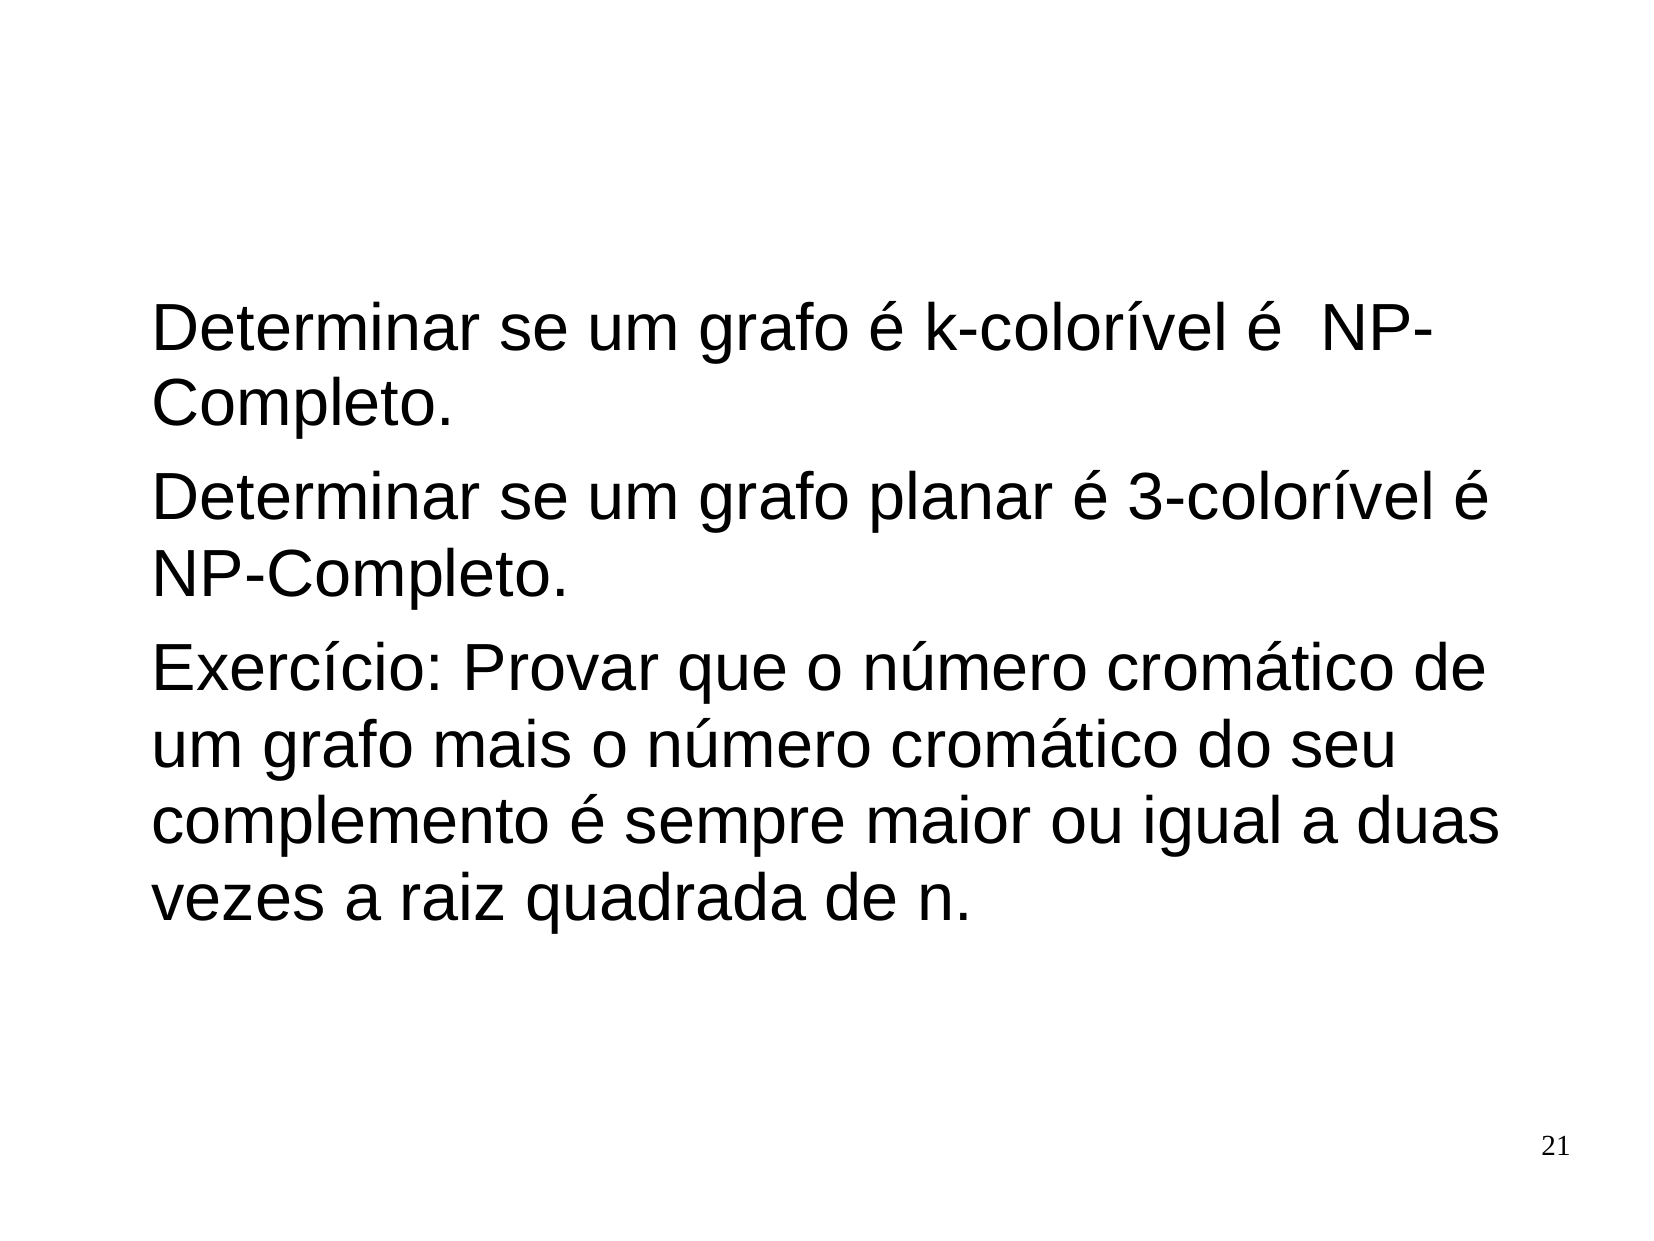

#
Determinar se um grafo é k-colorível é NP-Completo.
Determinar se um grafo planar é 3-colorível é NP-Completo.
Exercício: Provar que o número cromático de um grafo mais o número cromático do seu complemento é sempre maior ou igual a duas vezes a raiz quadrada de n.
21